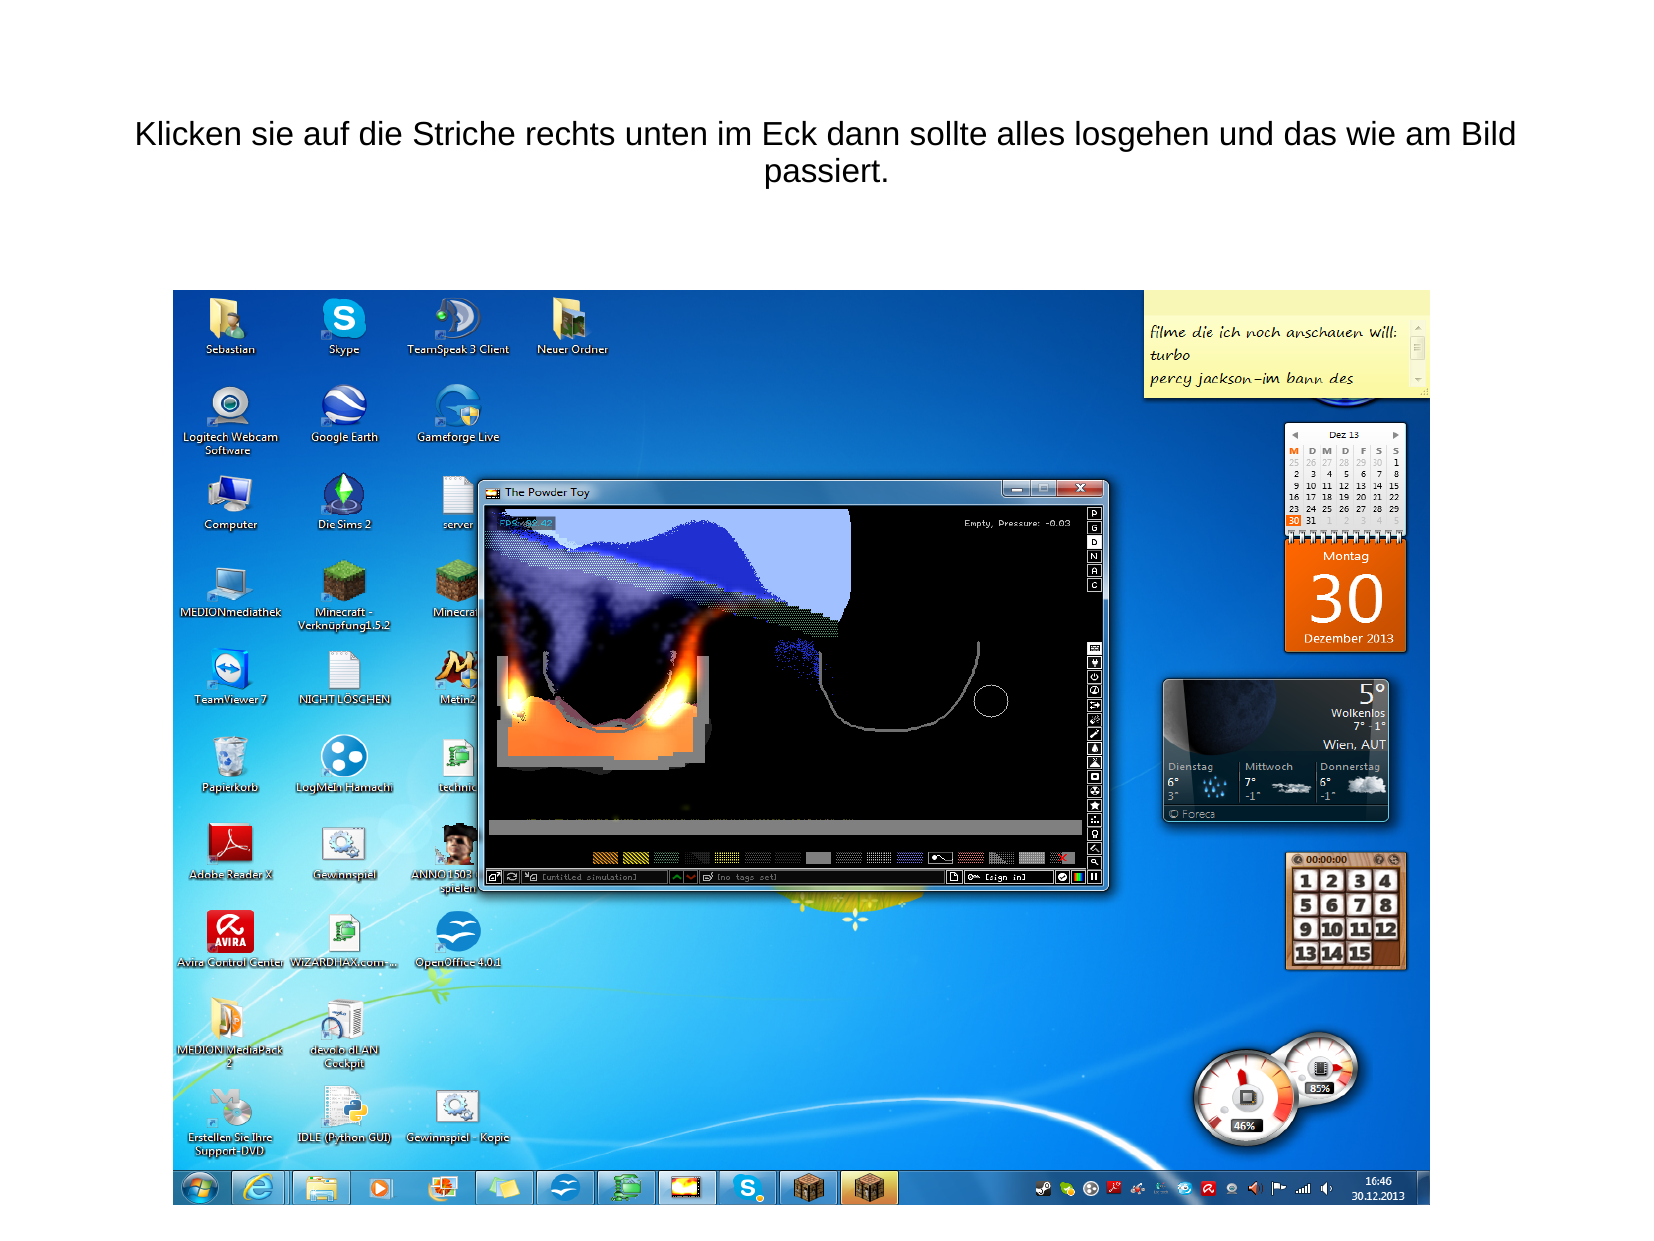

# Klicken sie auf die Striche rechts unten im Eck dann sollte alles losgehen und das wie am Bild passiert.